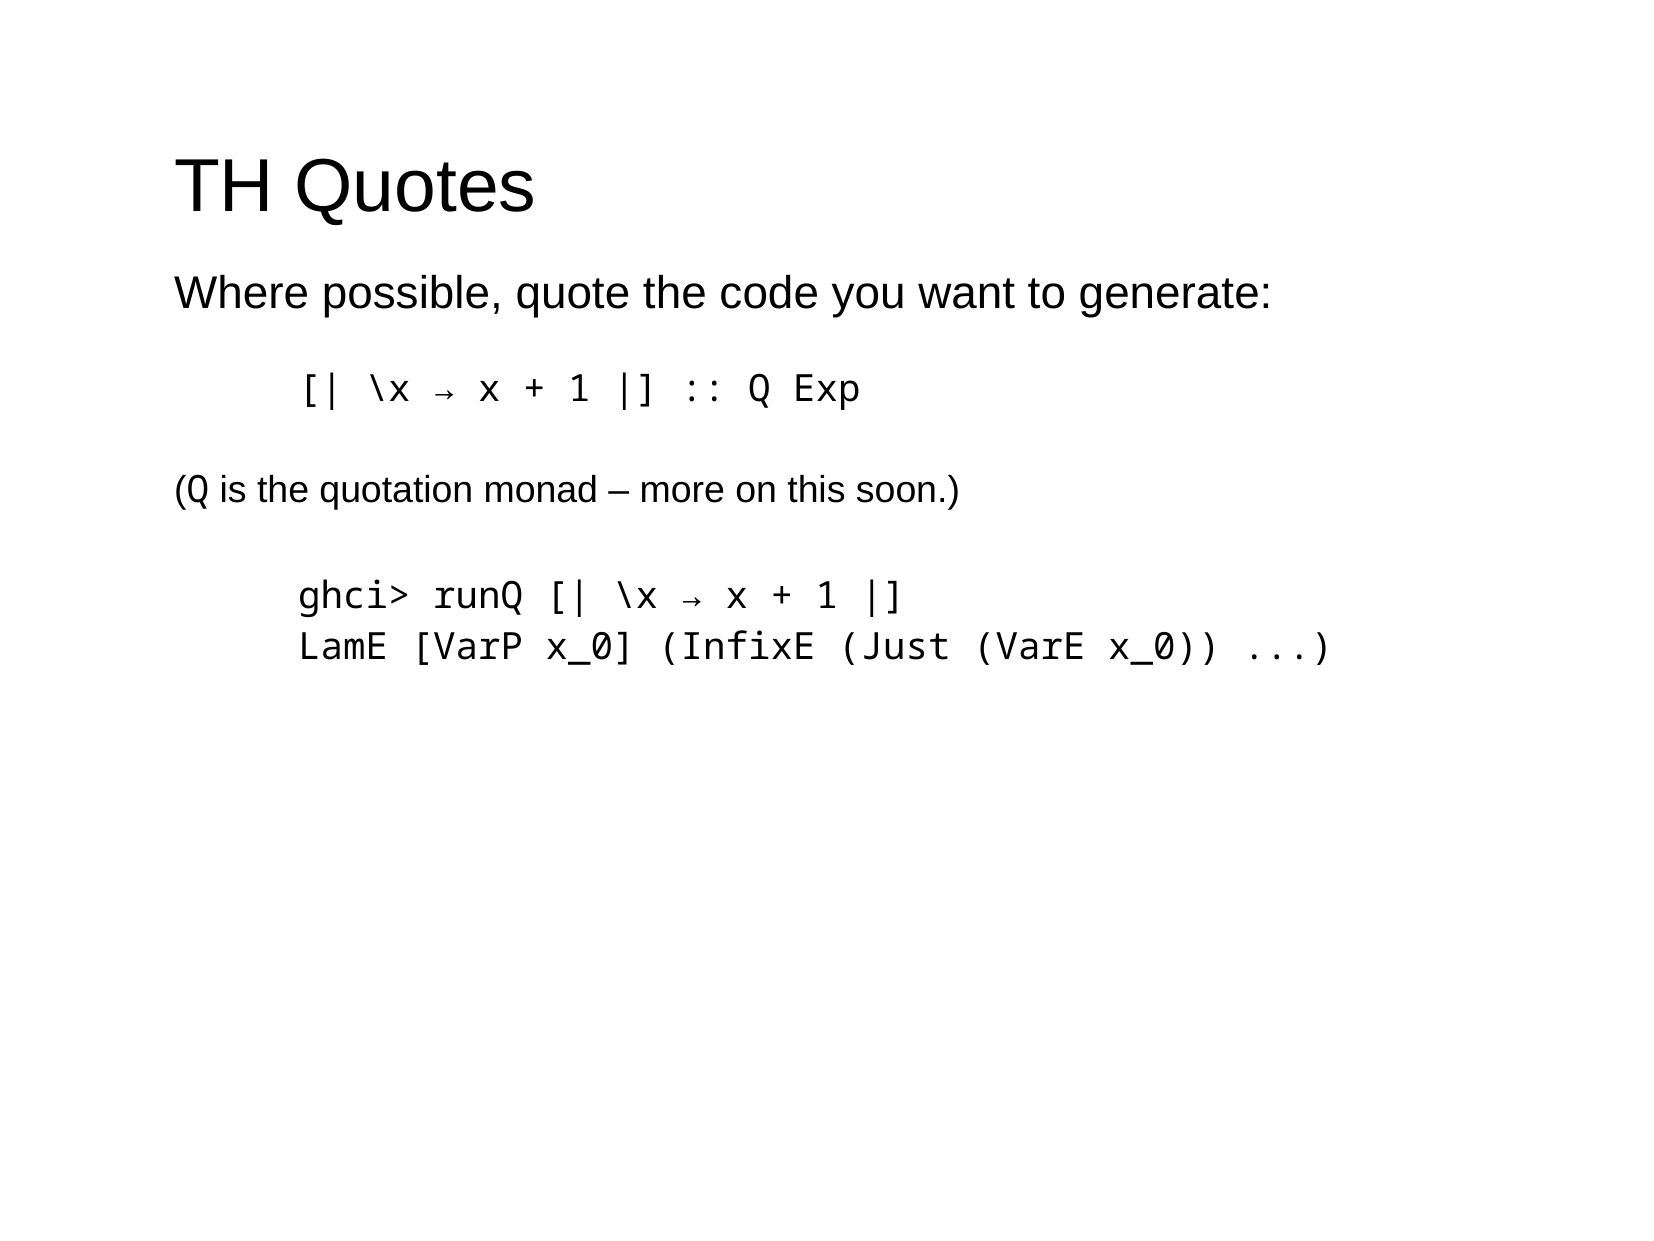

TH Quotes
Where possible, quote the code you want to generate:
[| \x → x + 1 |] :: Q Exp
(Q is the quotation monad – more on this soon.)
ghci> runQ [| \x → x + 1 |]
LamE [VarP x_0] (InfixE (Just (VarE x_0)) ...)